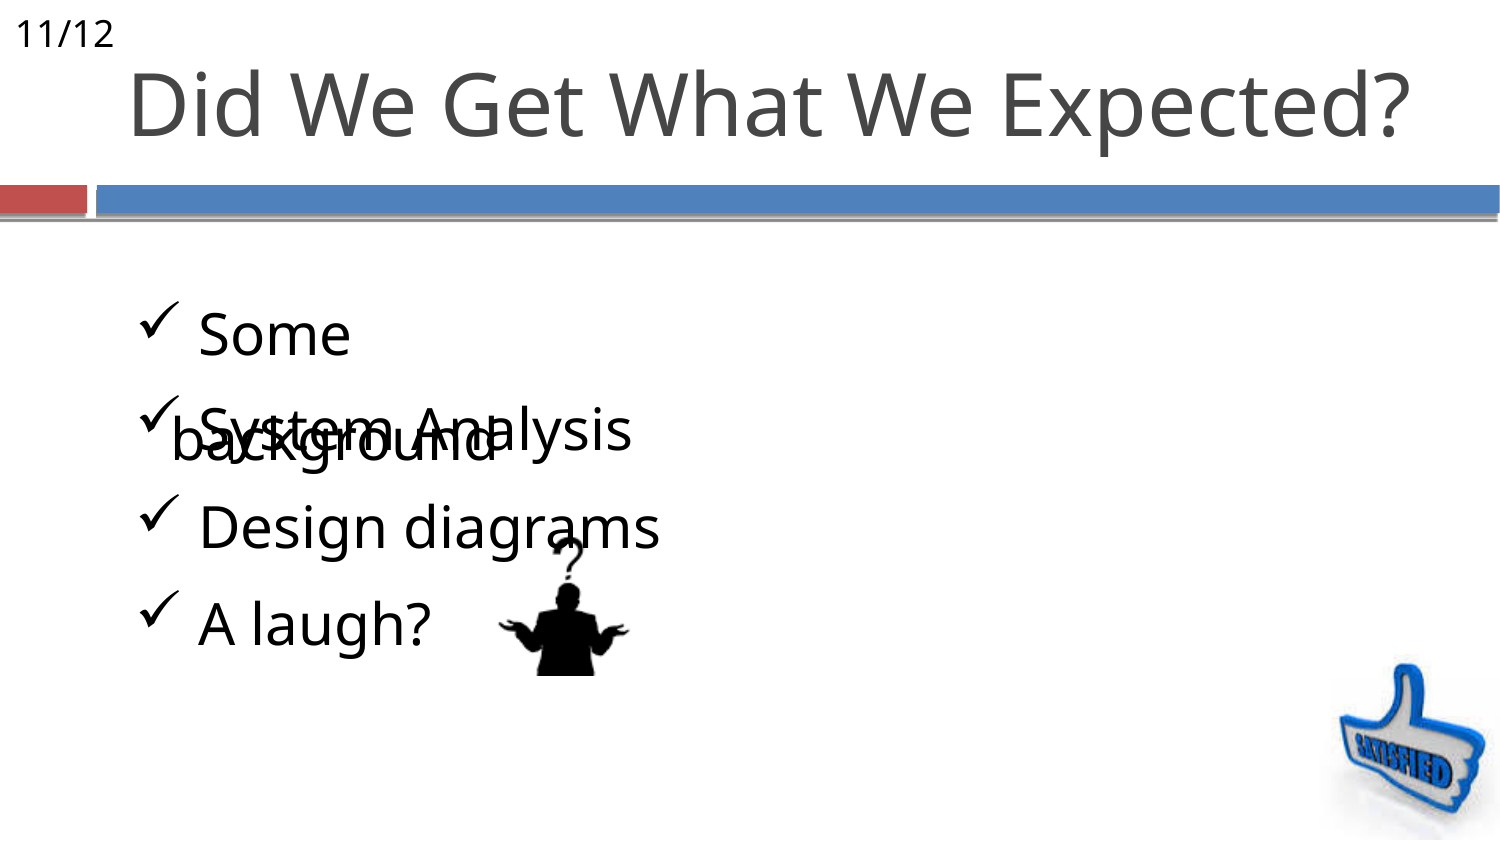

11/12
Did We Get What We Expected?
 Some background
 System Analysis
 Design diagrams
 A laugh?